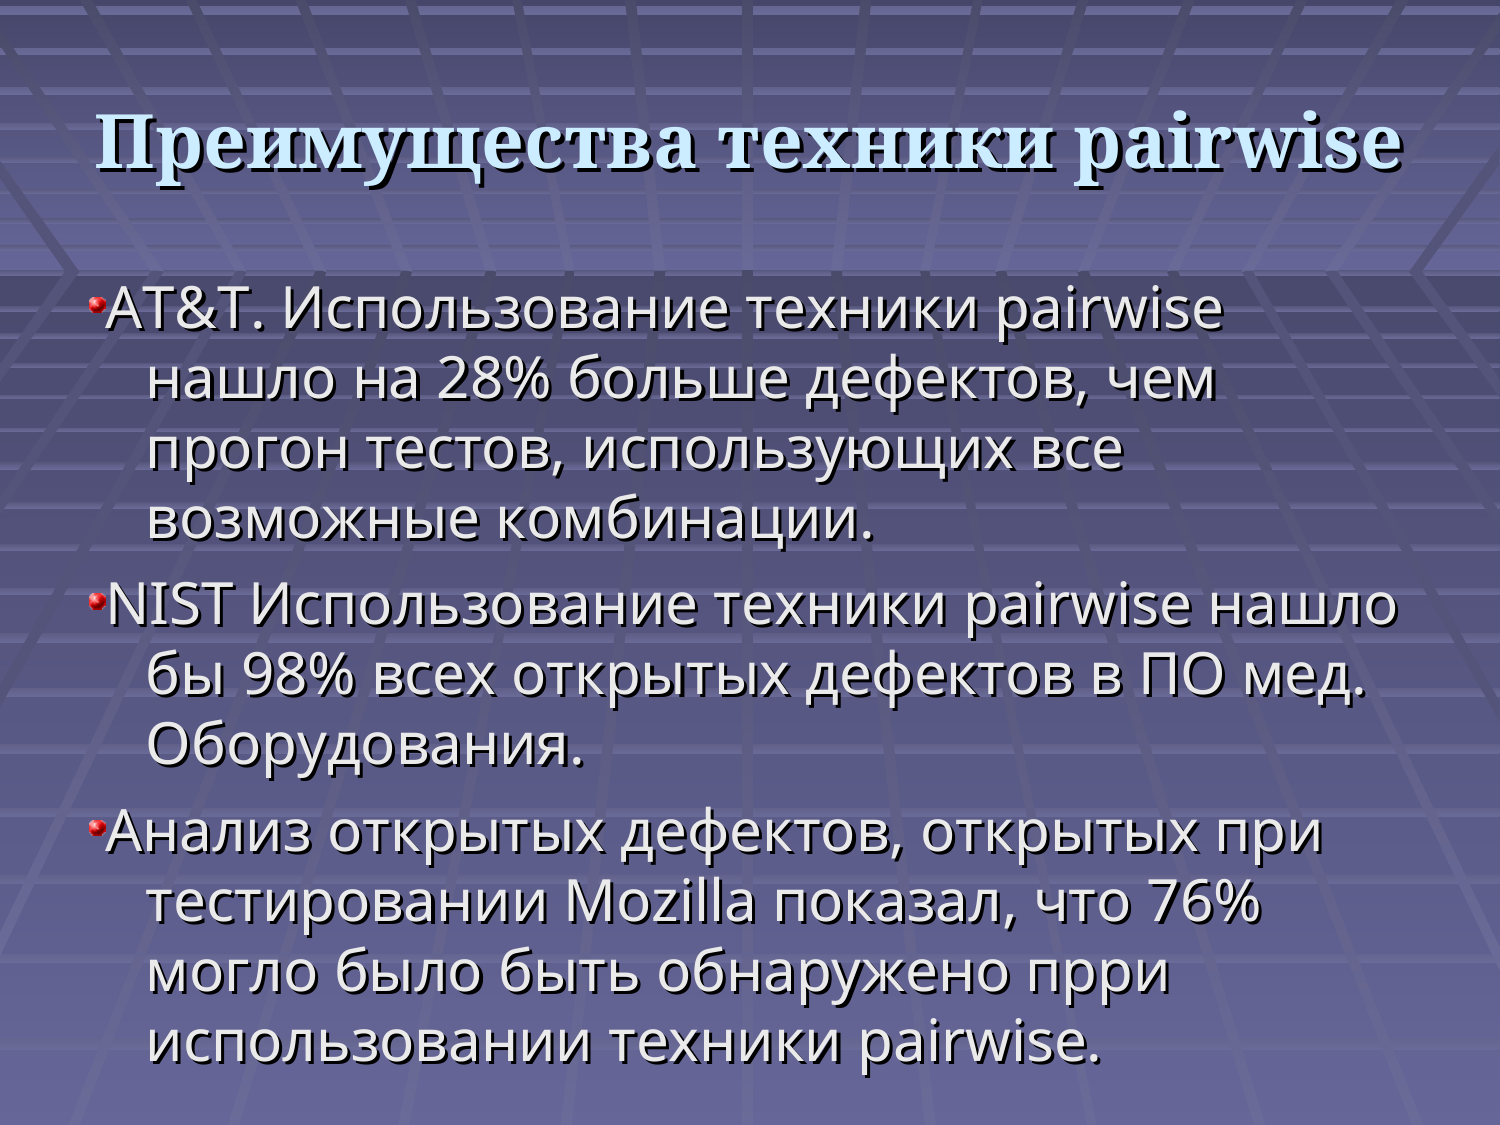

# Преимущества техники pairwise
AT&T. Использование техники pairwise нашло на 28% больше дефектов, чем прогон тестов, использующих все возможные комбинации.
NIST Использование техники pairwise нашло бы 98% всех открытых дефектов в ПО мед. Оборудования.
Анализ открытых дефектов, открытых при тестировании Mozilla показал, что 76% могло было быть обнаружено прри использовании техники pairwise.